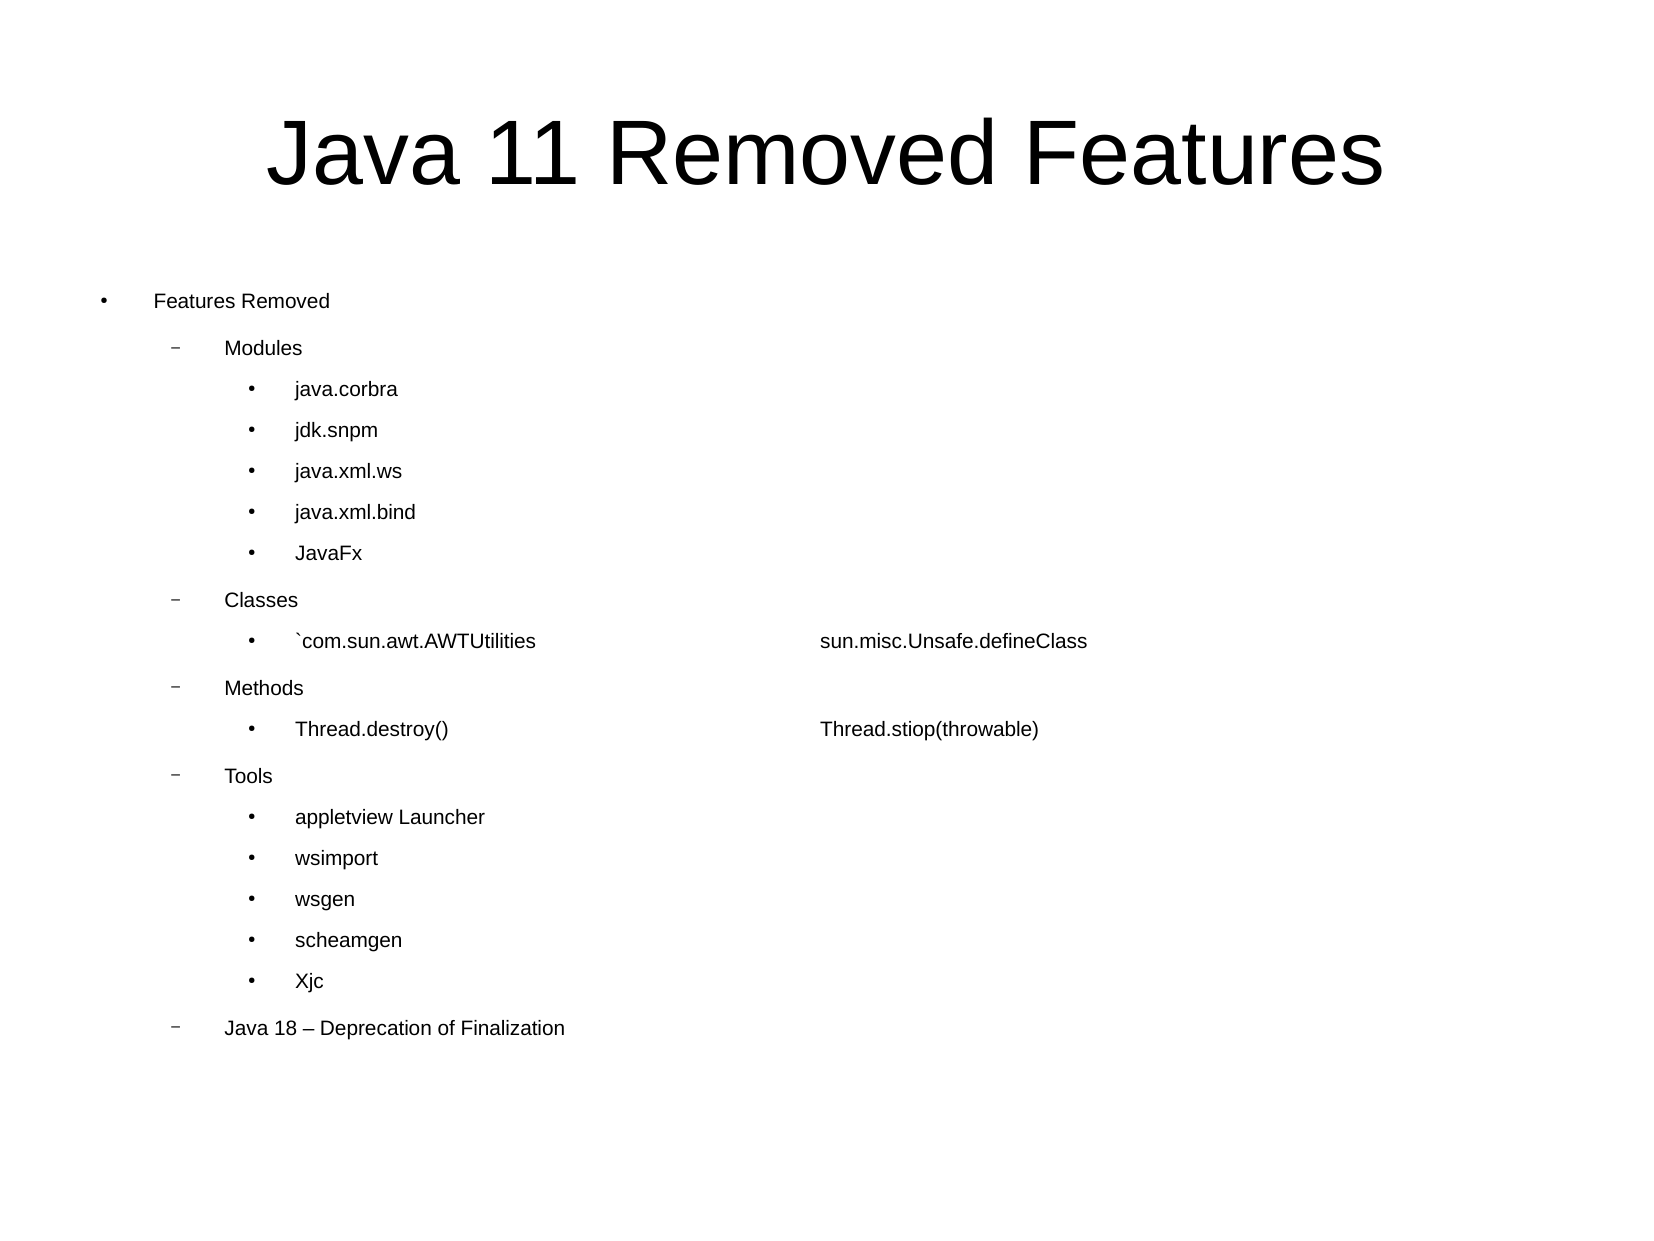

# Java 11 Removed Features
Features Removed
Modules
java.corbra
jdk.snpm
java.xml.ws
java.xml.bind
JavaFx
Classes
`com.sun.awt.AWTUtilities			 	sun.misc.Unsafe.defineClass
Methods
Thread.destroy()			 	 	Thread.stiop(throwable)
Tools
appletview Launcher
wsimport
wsgen
scheamgen
Xjc
Java 18 – Deprecation of Finalization